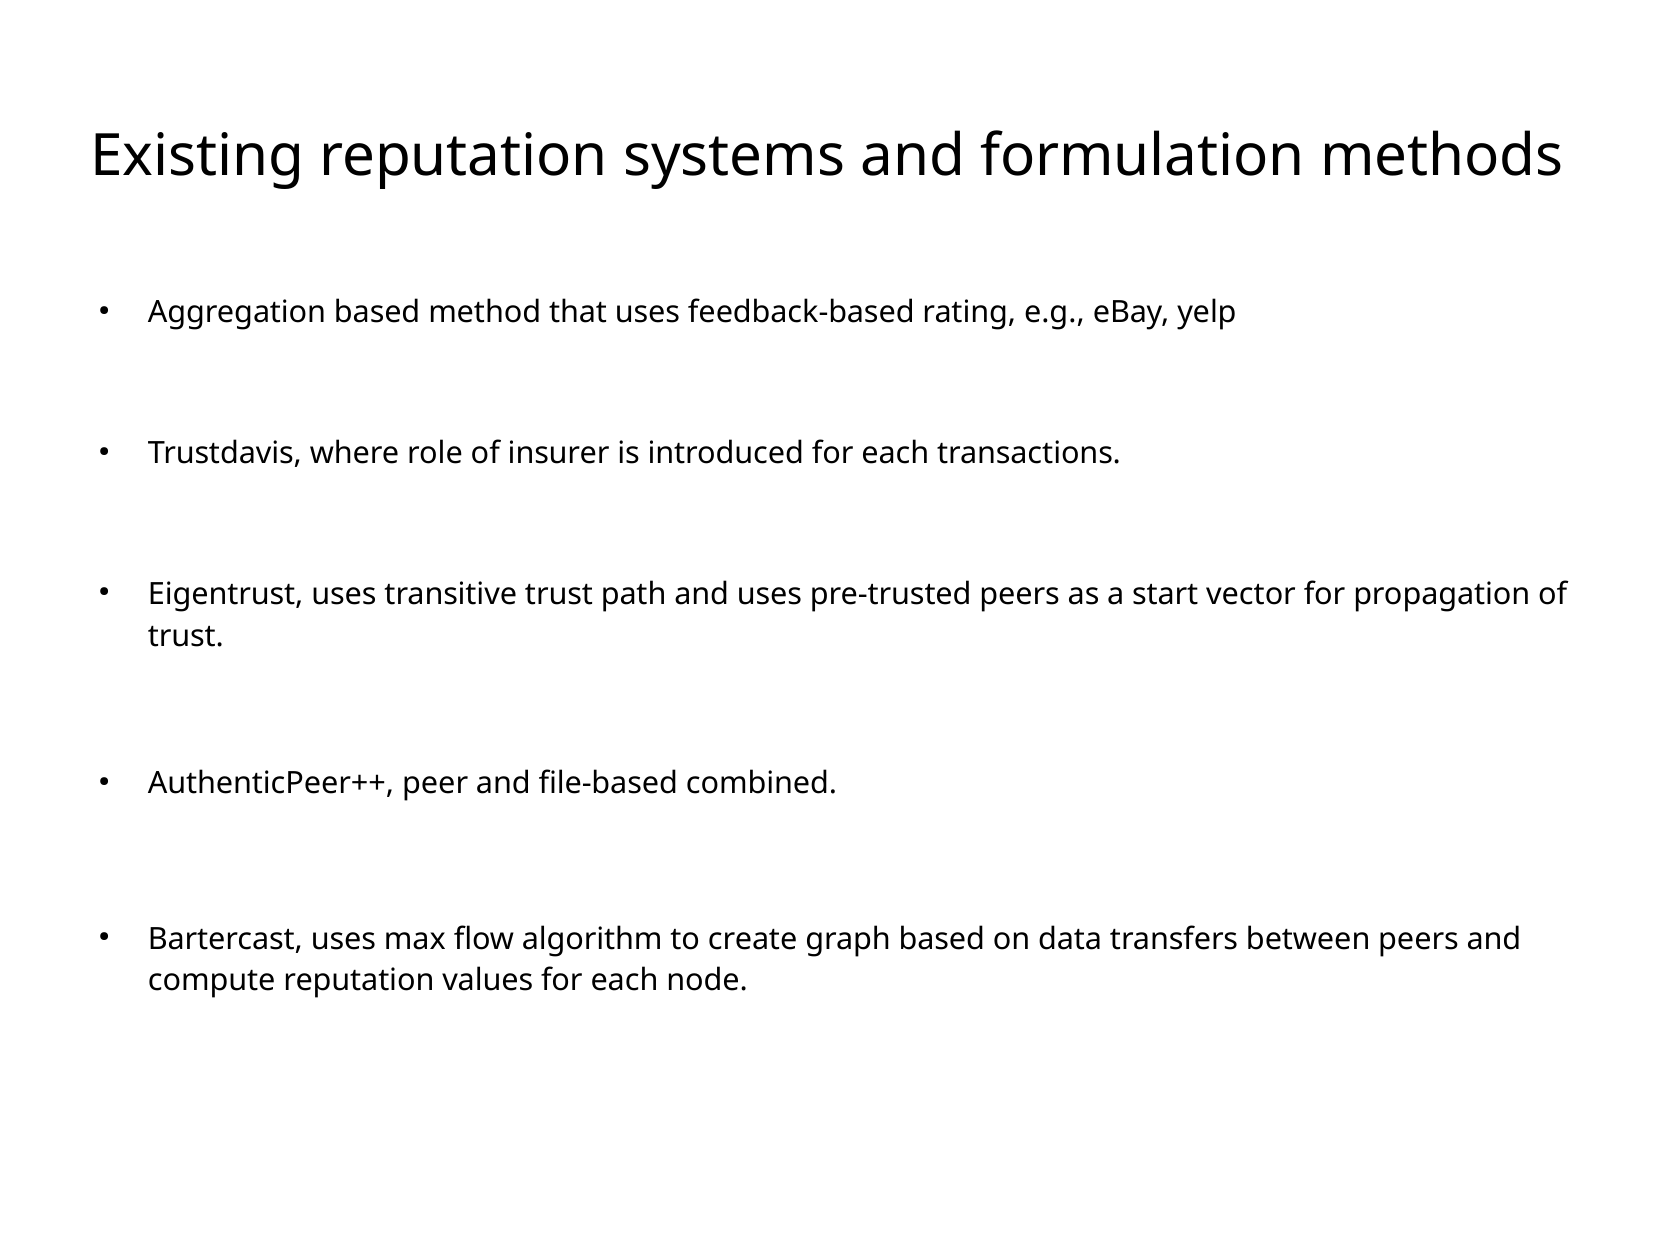

# Existing reputation systems and formulation methods
Aggregation based method that uses feedback-based rating, e.g., eBay, yelp
Trustdavis, where role of insurer is introduced for each transactions.
Eigentrust, uses transitive trust path and uses pre-trusted peers as a start vector for propagation of trust.
AuthenticPeer++, peer and file-based combined.
Bartercast, uses max flow algorithm to create graph based on data transfers between peers and compute reputation values for each node.